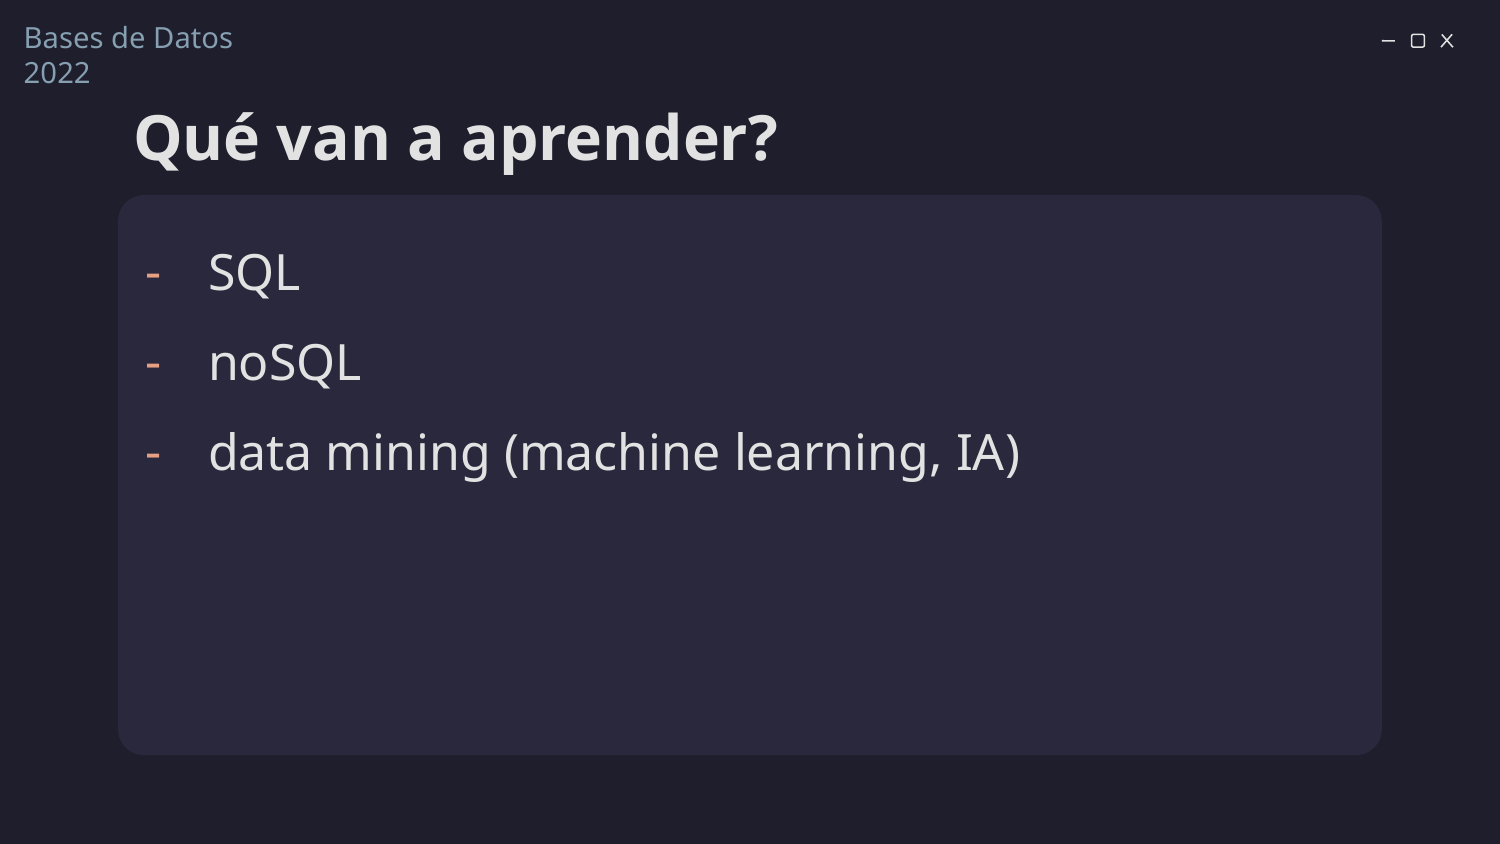

# Qué van a aprender?
SQL
noSQL
data mining (machine learning, IA)